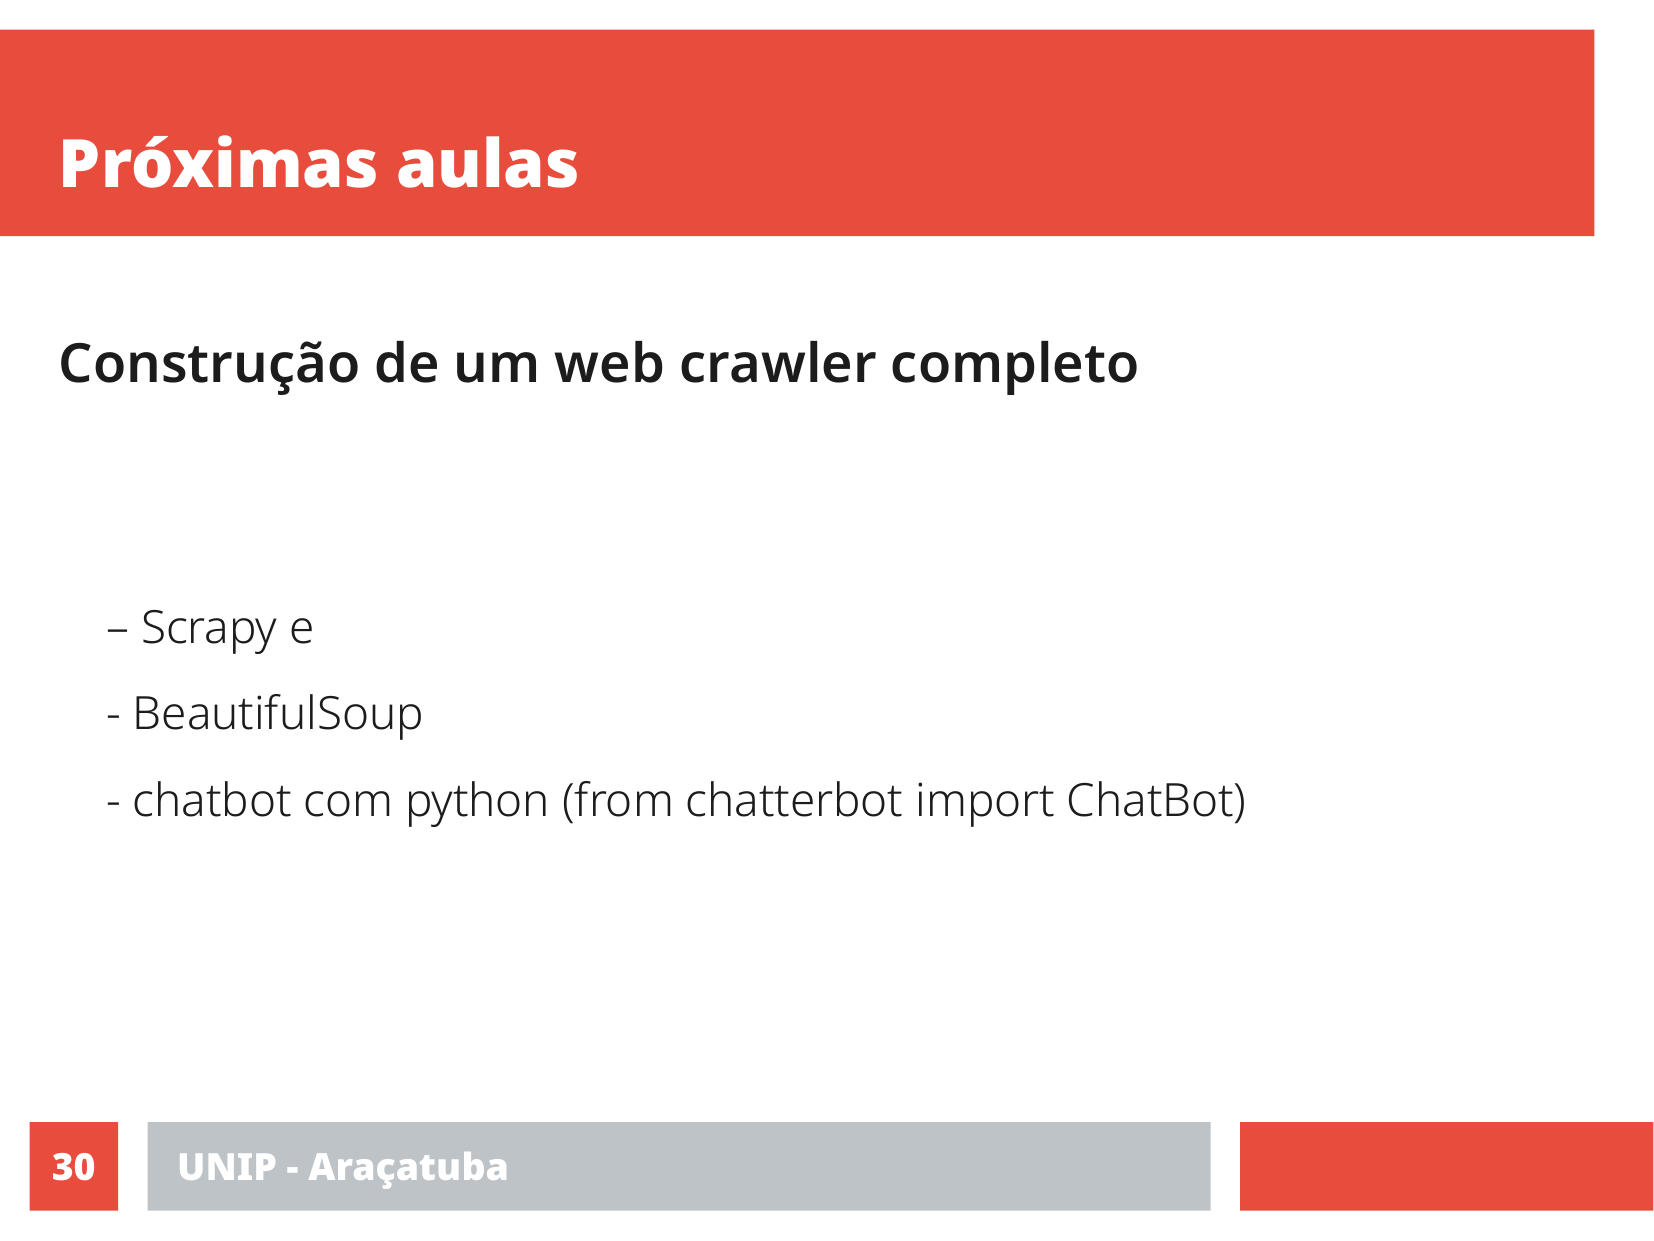

# Próximas aulas
Construção de um web crawler completo
– Scrapy e
- BeautifulSoup
- chatbot com python (from chatterbot import ChatBot)
30
UNIP - Araçatuba